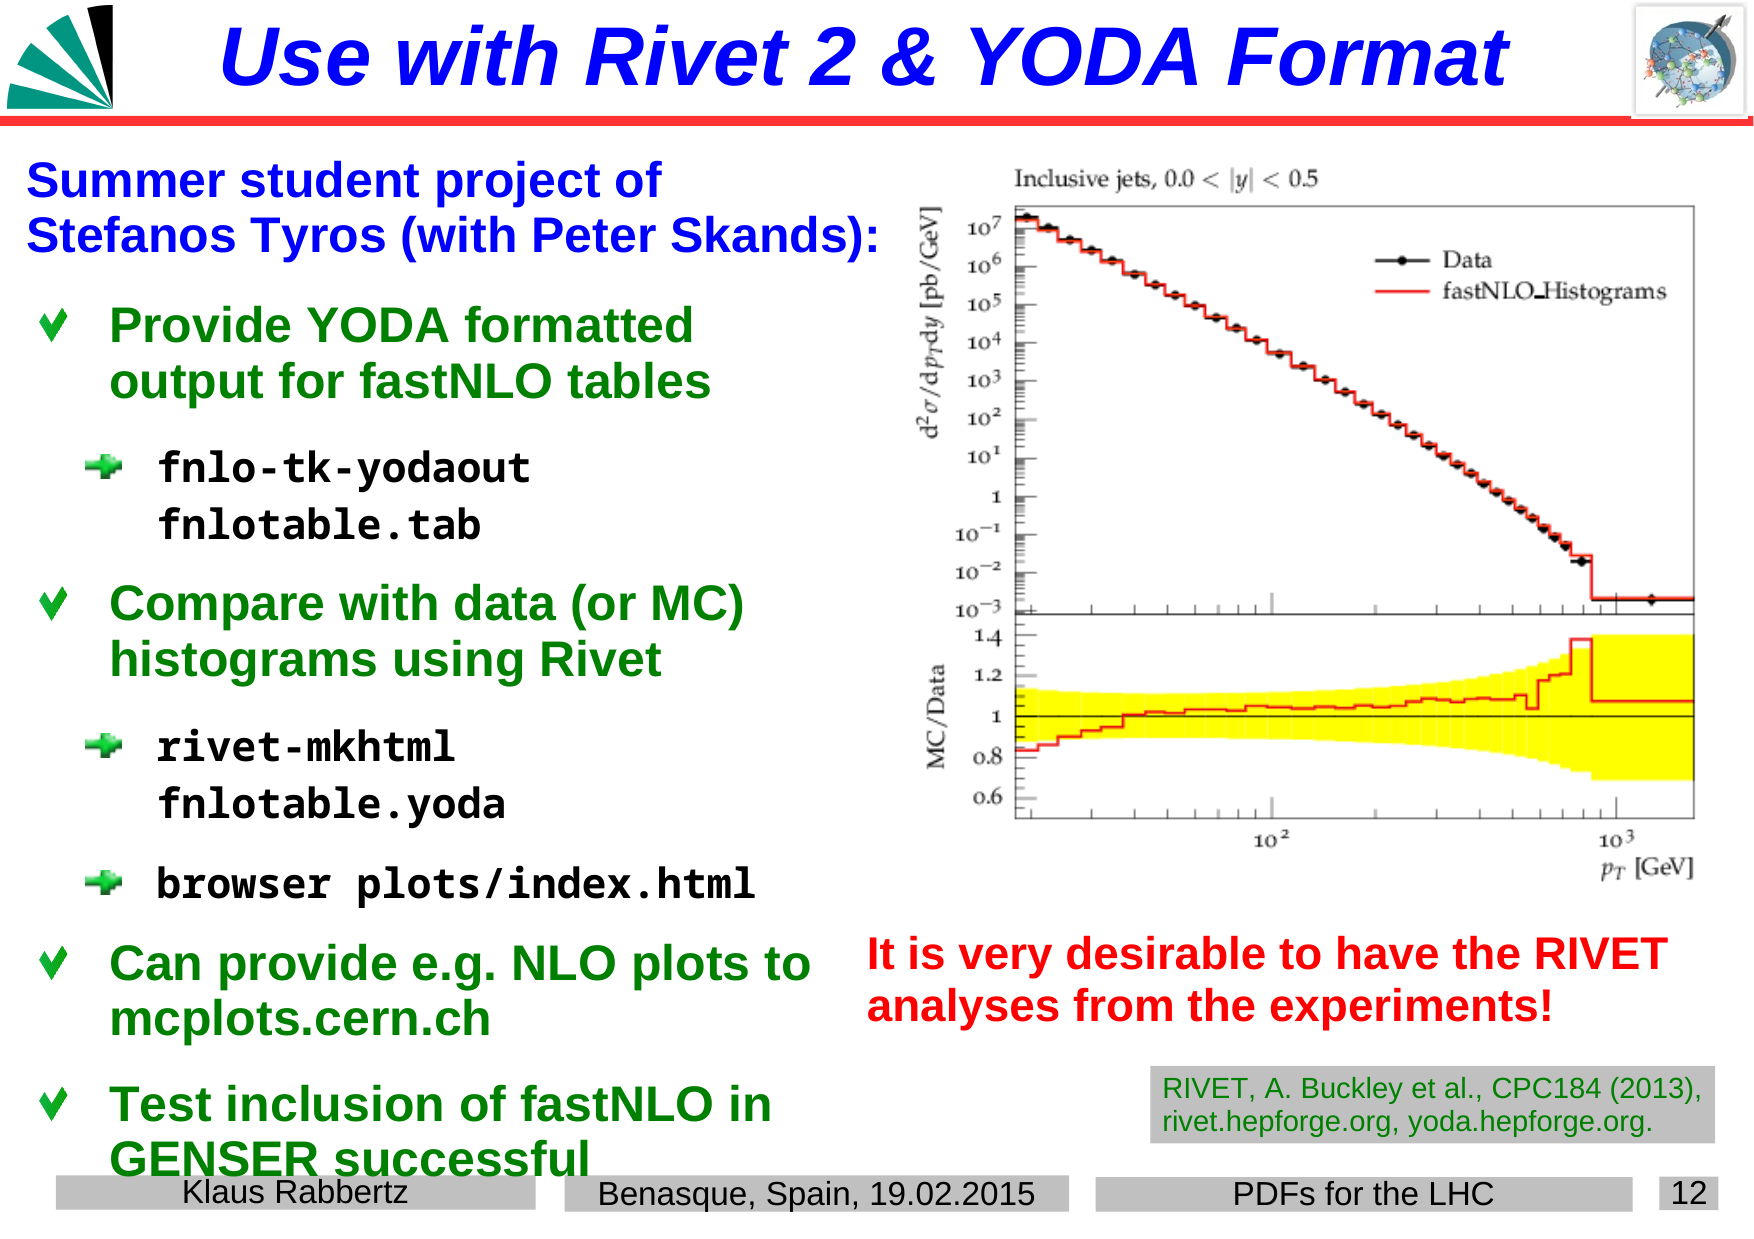

# Use with Rivet 2 & YODA Format
Summer student project of Stefanos Tyros (with Peter Skands):
Provide YODA formatted output for fastNLO tables
fnlo-tk-yodaout fnlotable.tab
Compare with data (or MC) histograms using Rivet
rivet-mkhtml fnlotable.yoda
browser plots/index.html
Can provide e.g. NLO plots to mcplots.cern.ch
Test inclusion of fastNLO in GENSER successful
It is very desirable to have the RIVET
analyses from the experiments!
RIVET, A. Buckley et al., CPC184 (2013),
rivet.hepforge.org, yoda.hepforge.org.